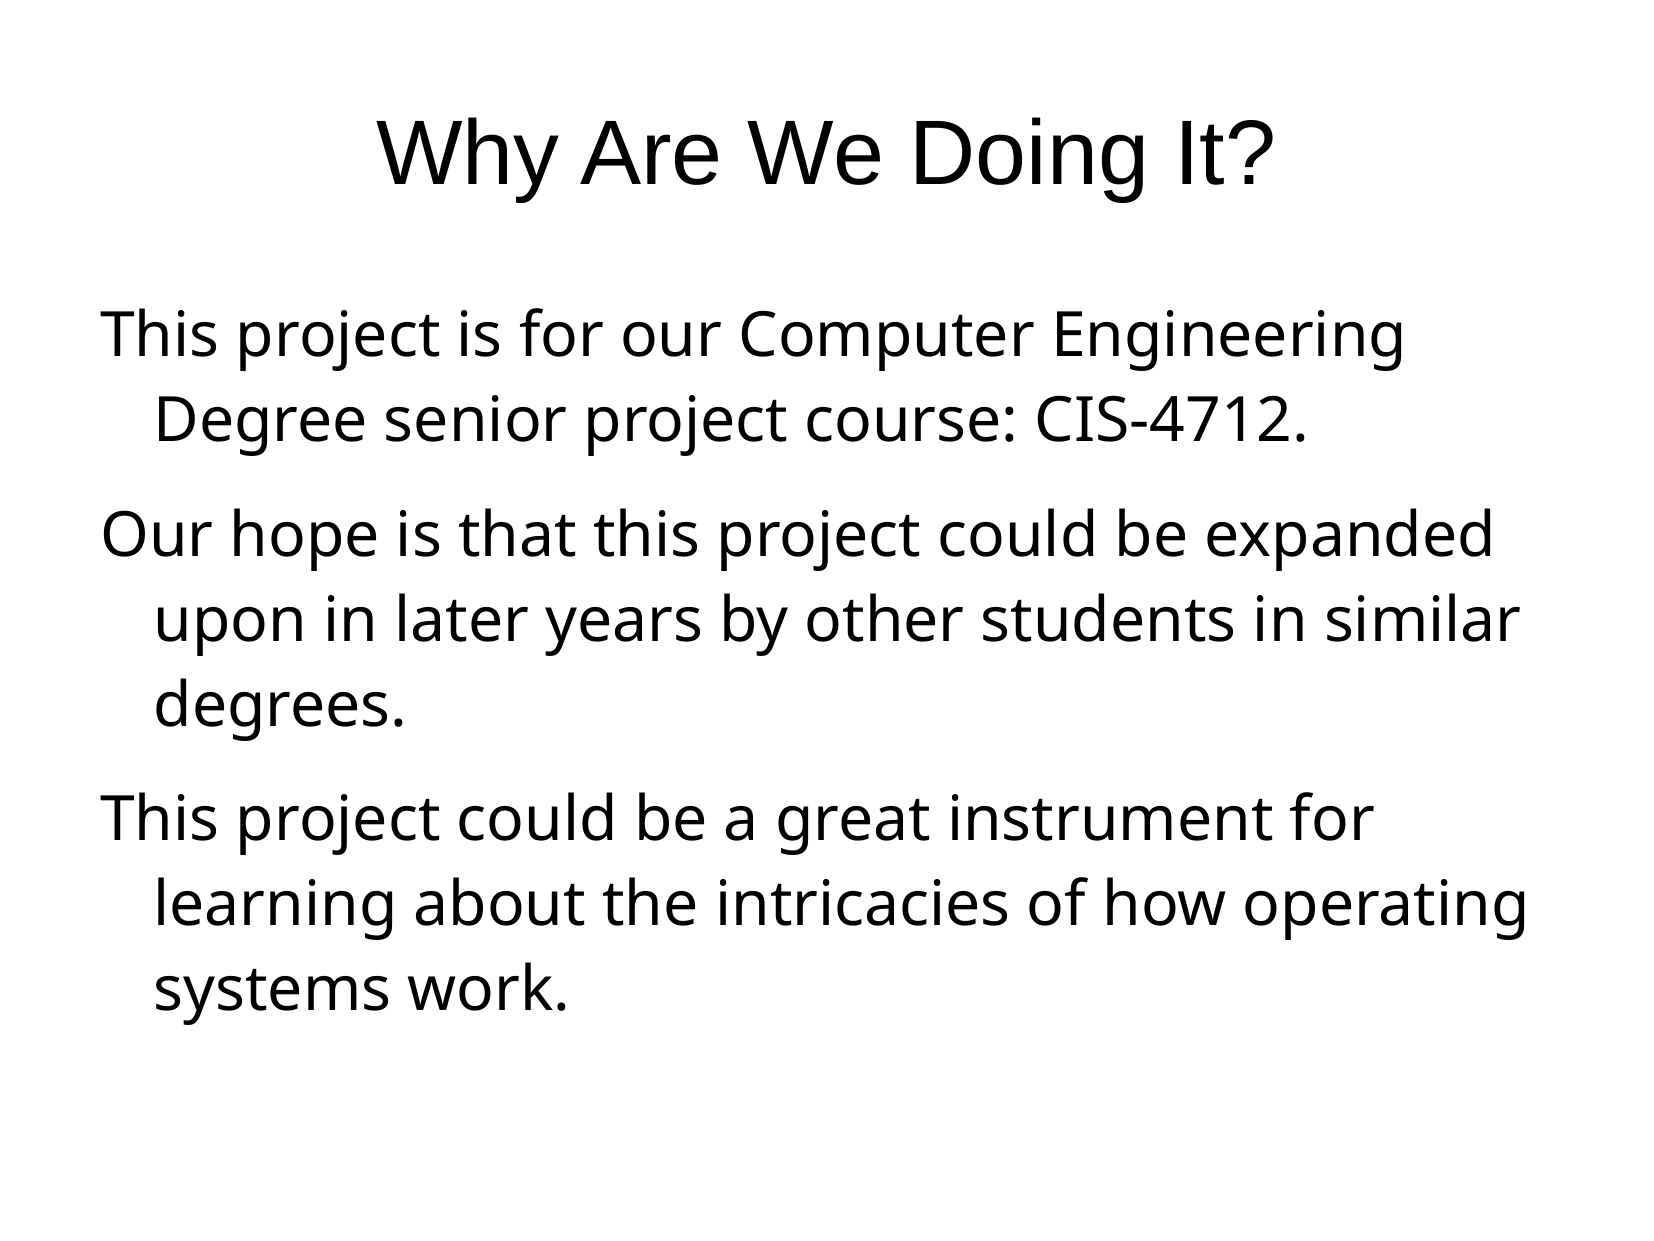

# Why Are We Doing It?
This project is for our Computer Engineering Degree senior project course: CIS-4712.
Our hope is that this project could be expanded upon in later years by other students in similar degrees.
This project could be a great instrument for learning about the intricacies of how operating systems work.